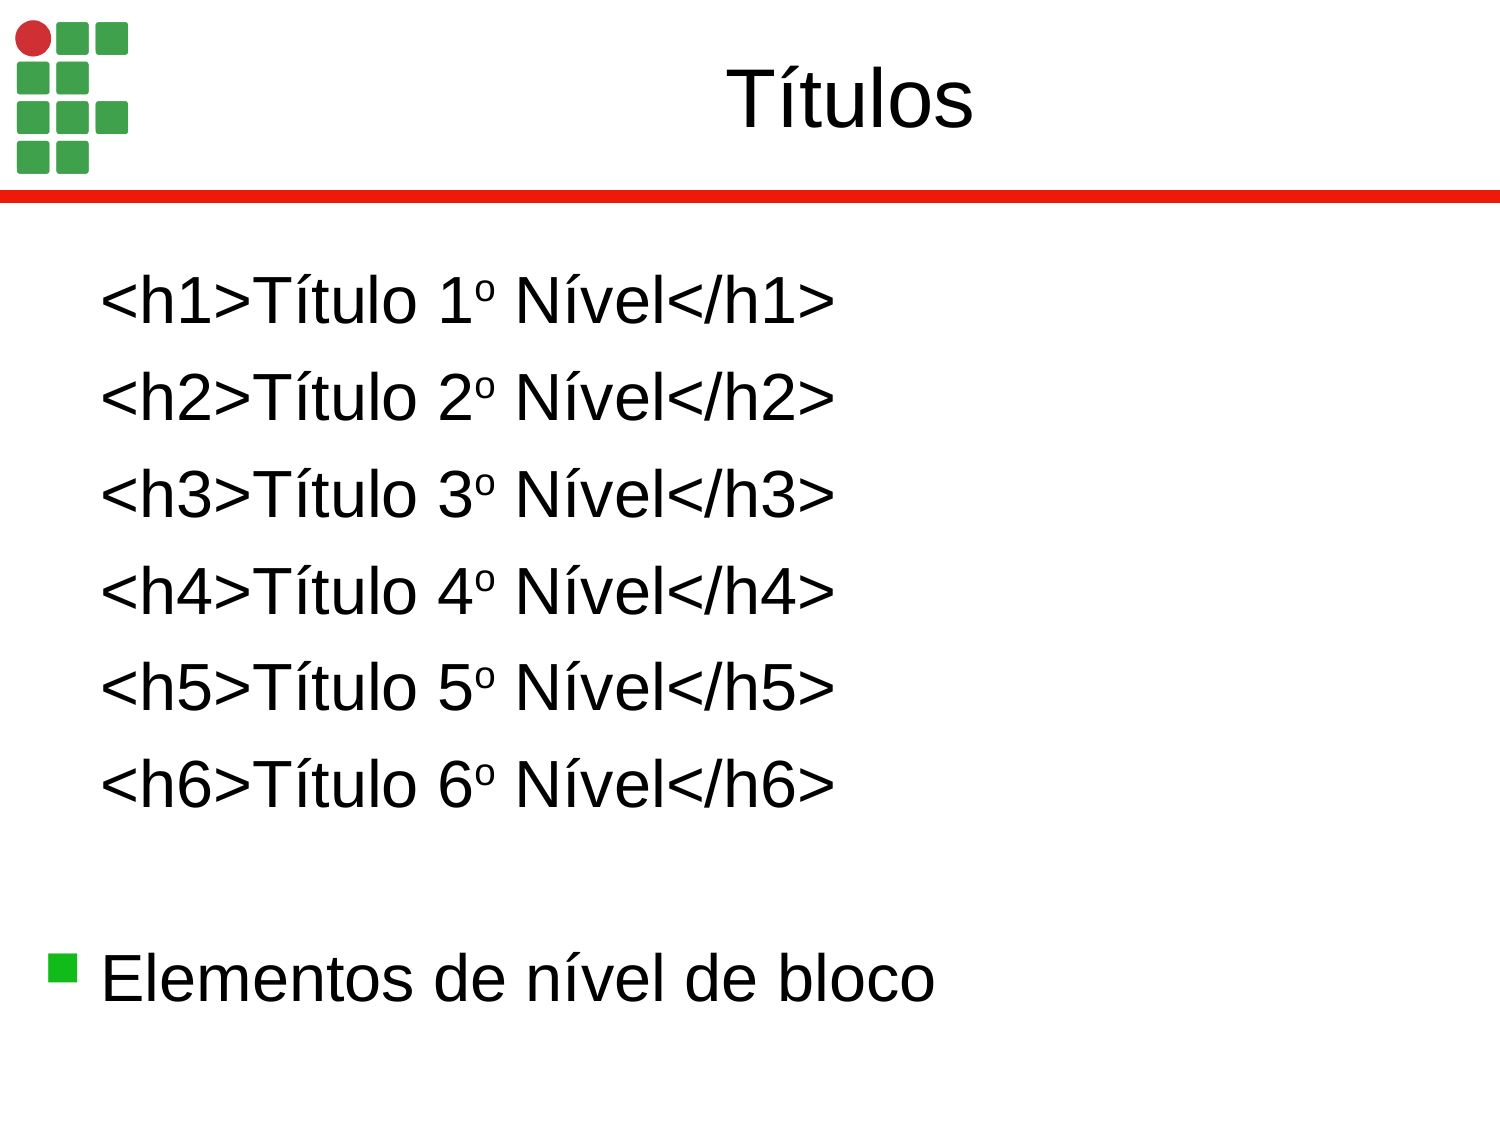

# Títulos
<h1>Título 1o Nível</h1>
<h2>Título 2o Nível</h2>
<h3>Título 3o Nível</h3>
<h4>Título 4o Nível</h4>
<h5>Título 5o Nível</h5>
<h6>Título 6o Nível</h6>
Elementos de nível de bloco